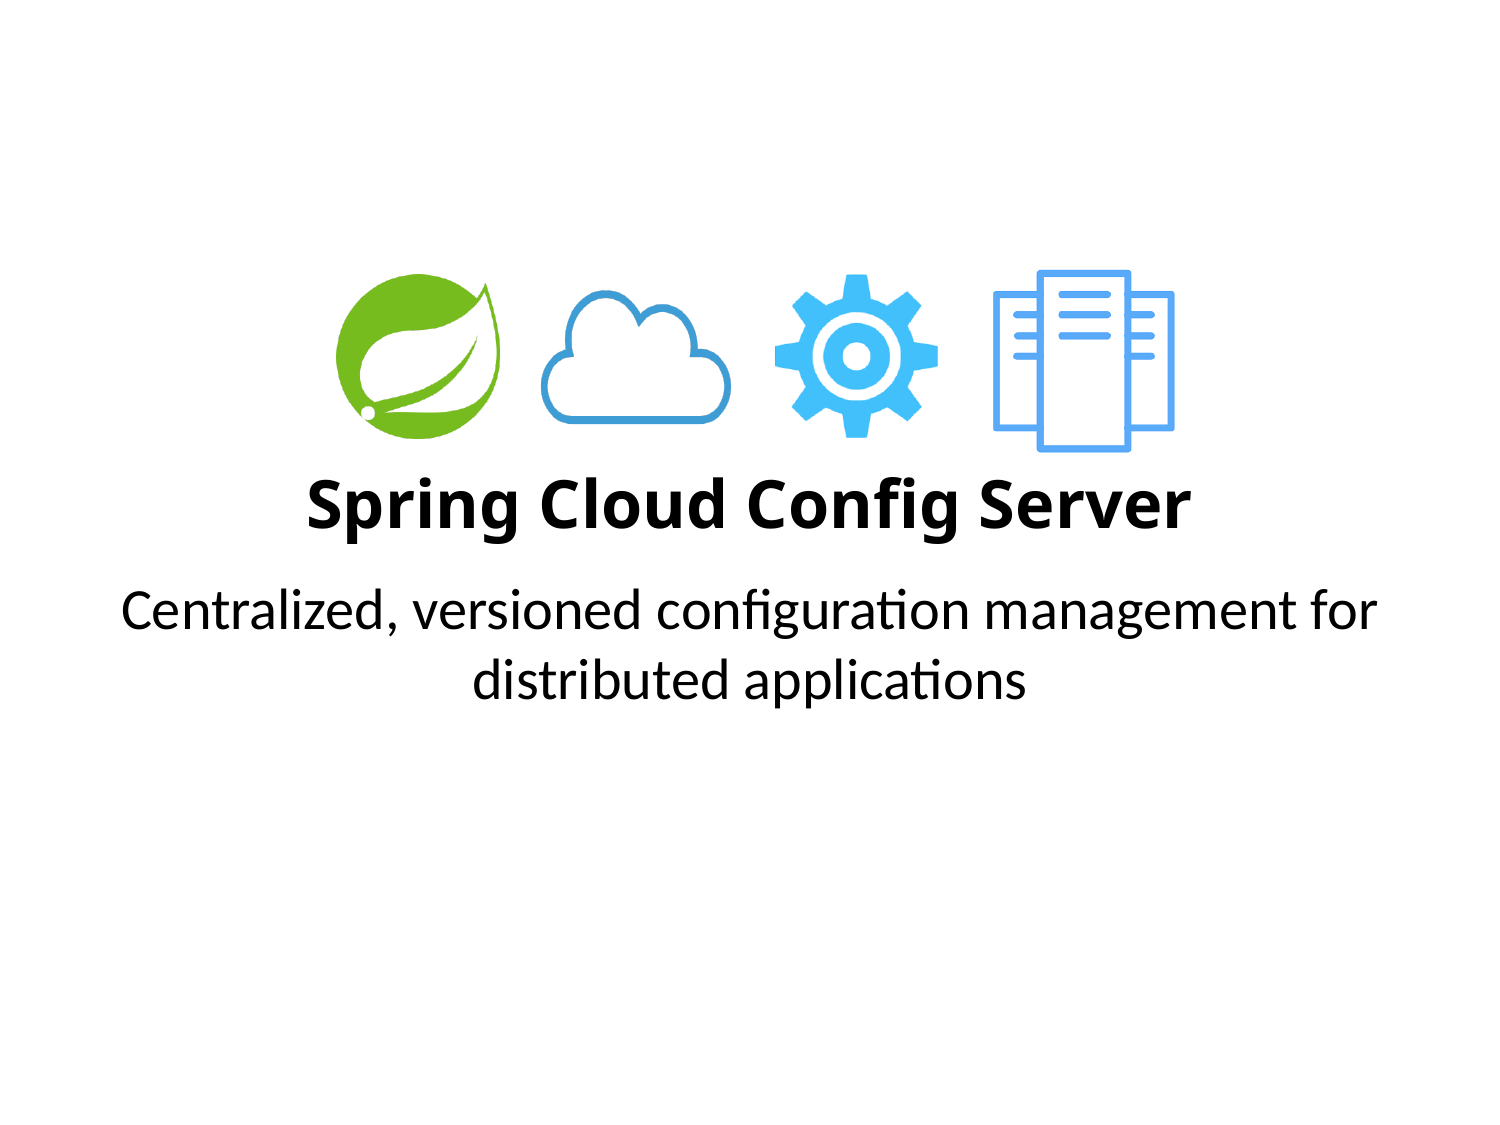

#
Spring Cloud Config Server
Centralized, versioned configuration management for distributed applications